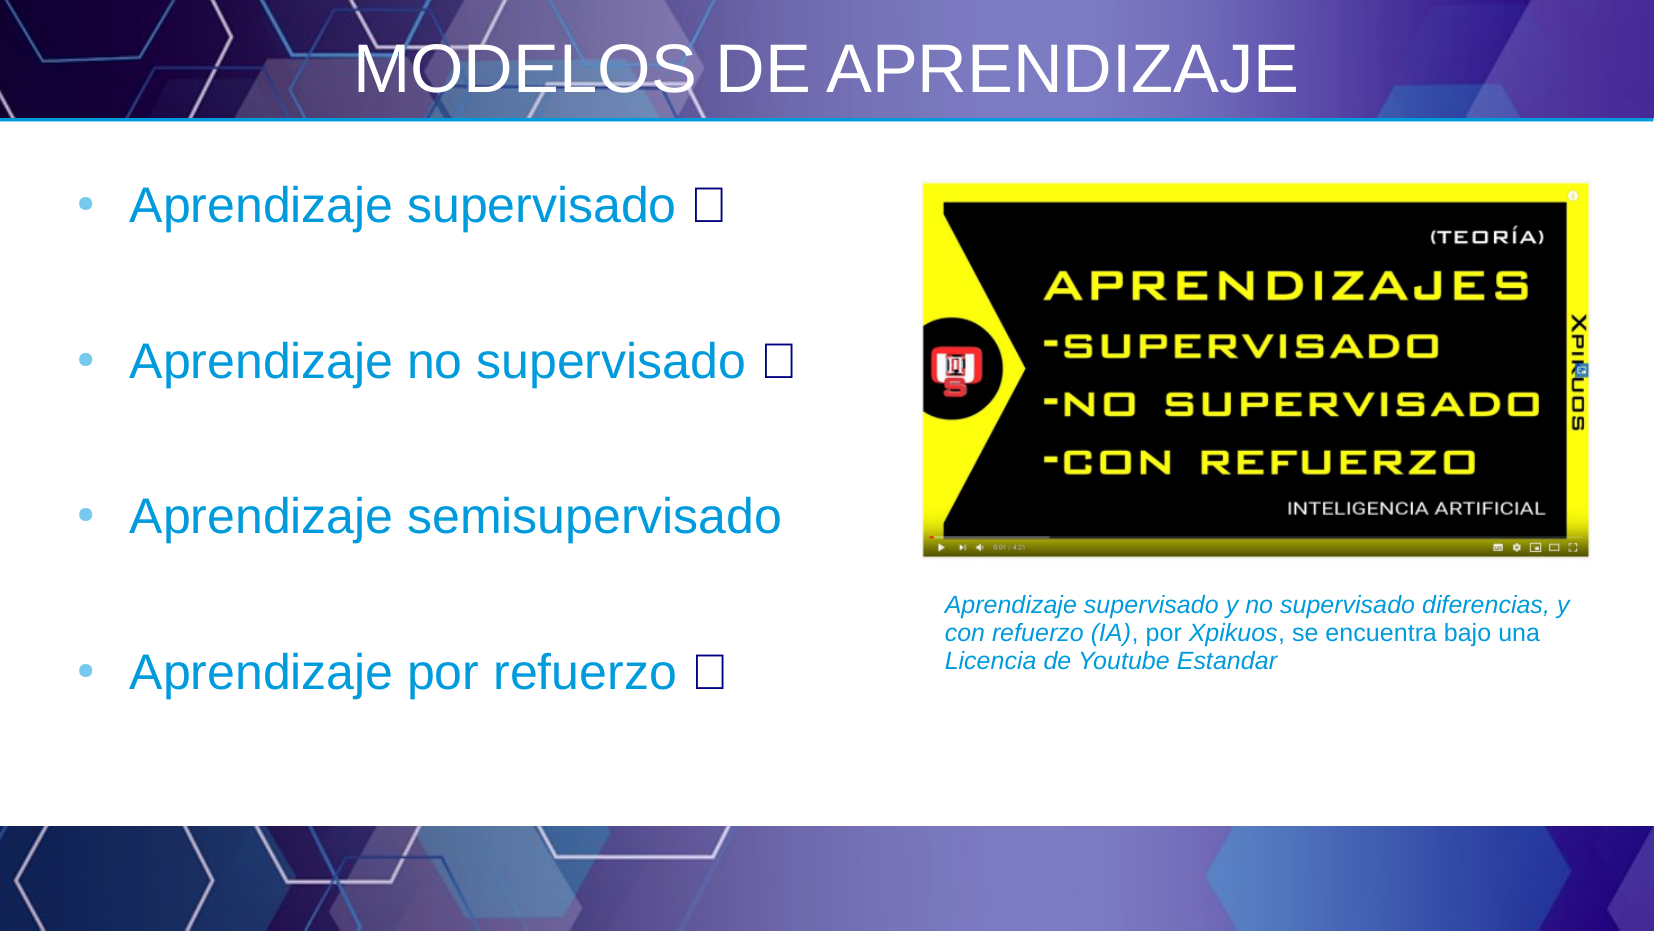

# MODELOS DE APRENDIZAJE
Aprendizaje supervisado 🔗
Aprendizaje no supervisado 🔗
Aprendizaje semisupervisado
Aprendizaje por refuerzo 🔗
Aprendizaje supervisado y no supervisado diferencias, y con refuerzo (IA), por Xpikuos, se encuentra bajo una Licencia de Youtube Estandar
4